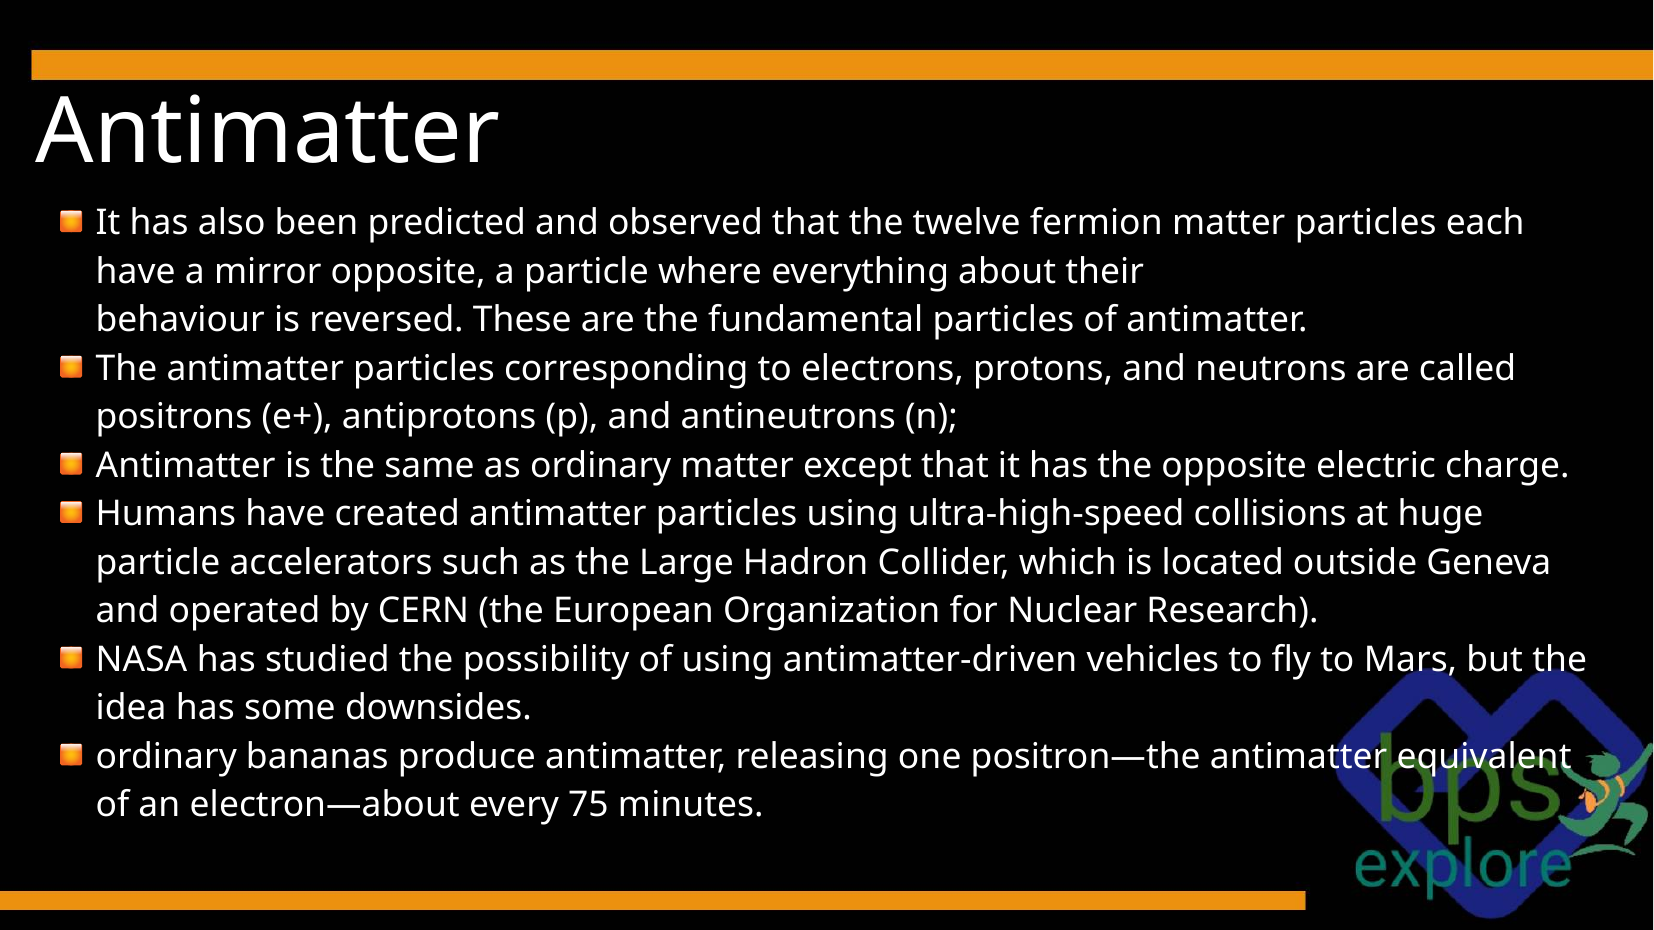

#
Antimatter
It has also been predicted and observed that the twelve fermion matter particles each have a mirror opposite, a particle where everything about their
behaviour is reversed. These are the fundamental particles of antimatter.
The antimatter particles corresponding to electrons, protons, and neutrons are called positrons (e+), antiprotons (p), and antineutrons (n);
Antimatter is the same as ordinary matter except that it has the opposite electric charge.
Humans have created antimatter particles using ultra-high-speed collisions at huge particle accelerators such as the Large Hadron Collider, which is located outside Geneva and operated by CERN (the European Organization for Nuclear Research).
NASA has studied the possibility of using antimatter-driven vehicles to fly to Mars, but the idea has some downsides.
ordinary bananas produce antimatter, releasing one positron—the antimatter equivalent of an electron—about every 75 minutes.